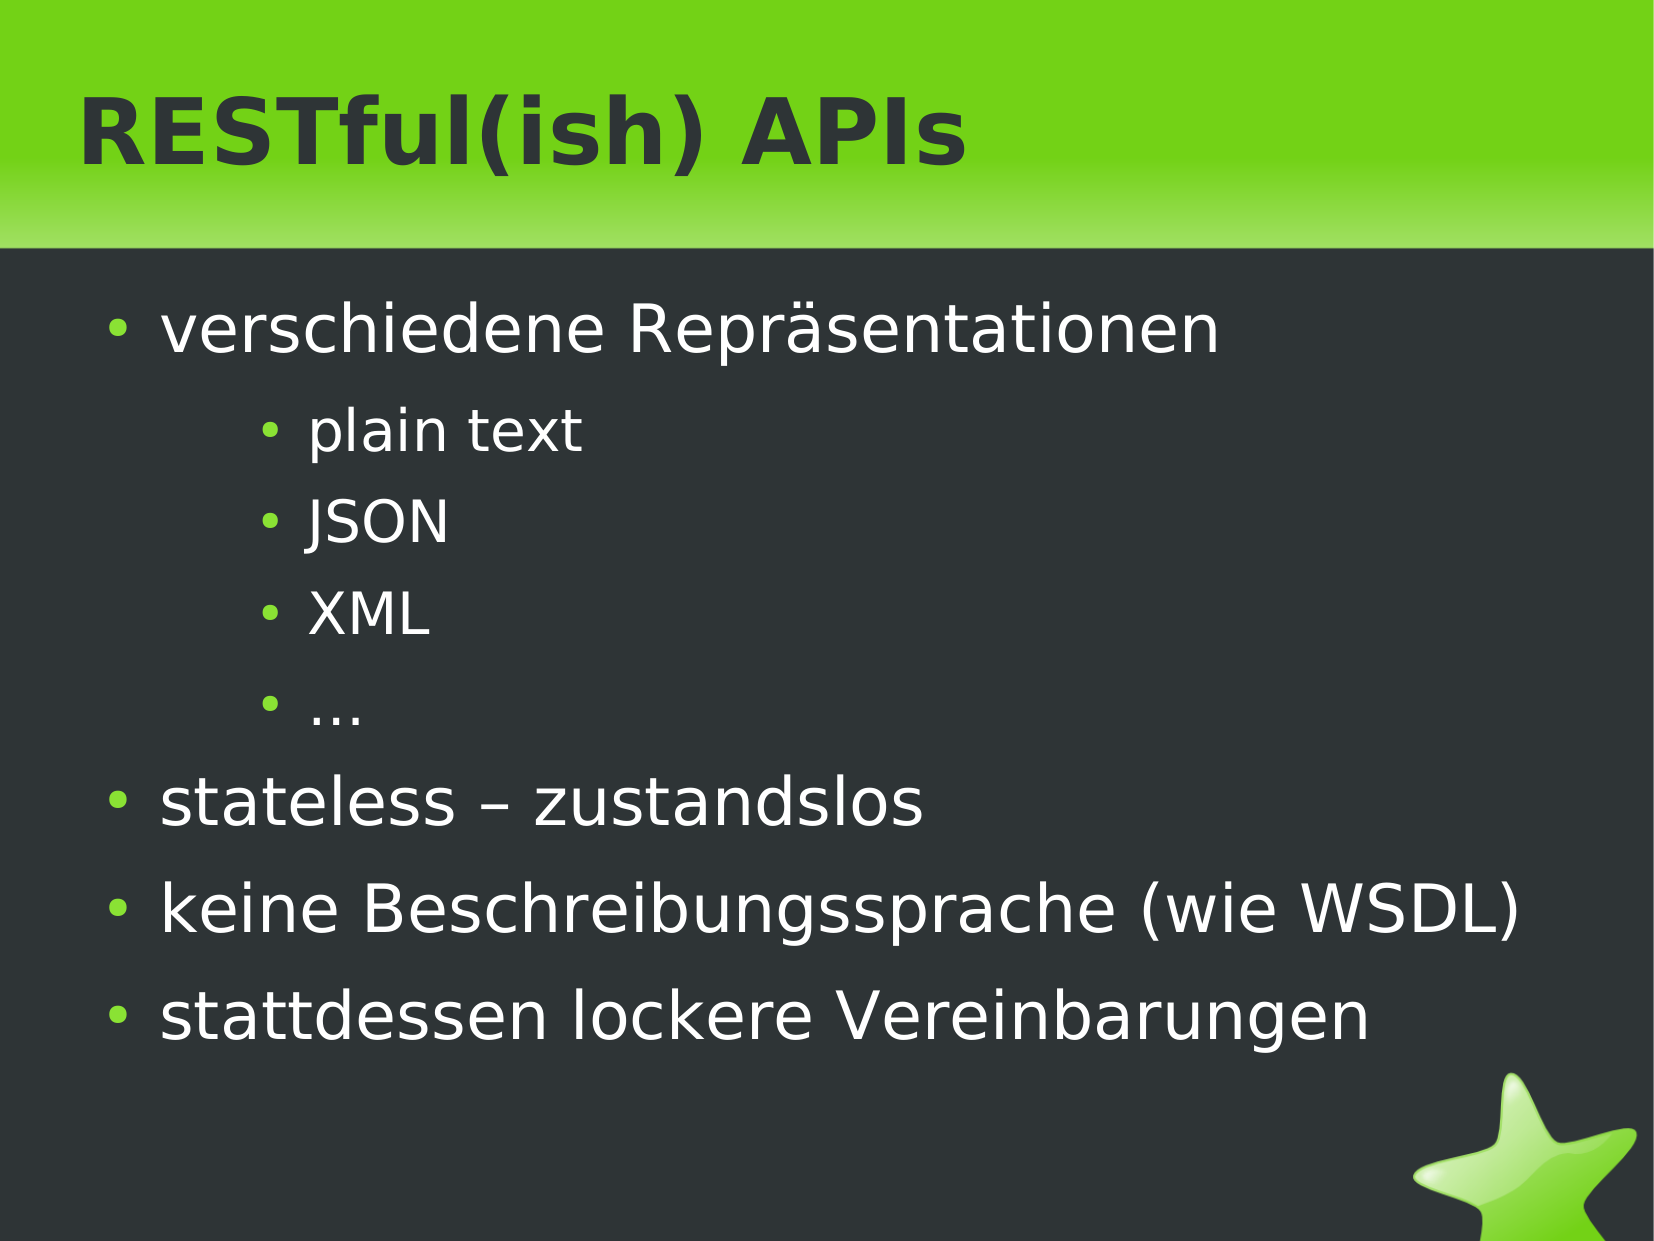

# RESTful(ish) APIs
verschiedene Repräsentationen
plain text
JSON
XML
…
stateless – zustandslos
keine Beschreibungssprache (wie WSDL)
stattdessen lockere Vereinbarungen